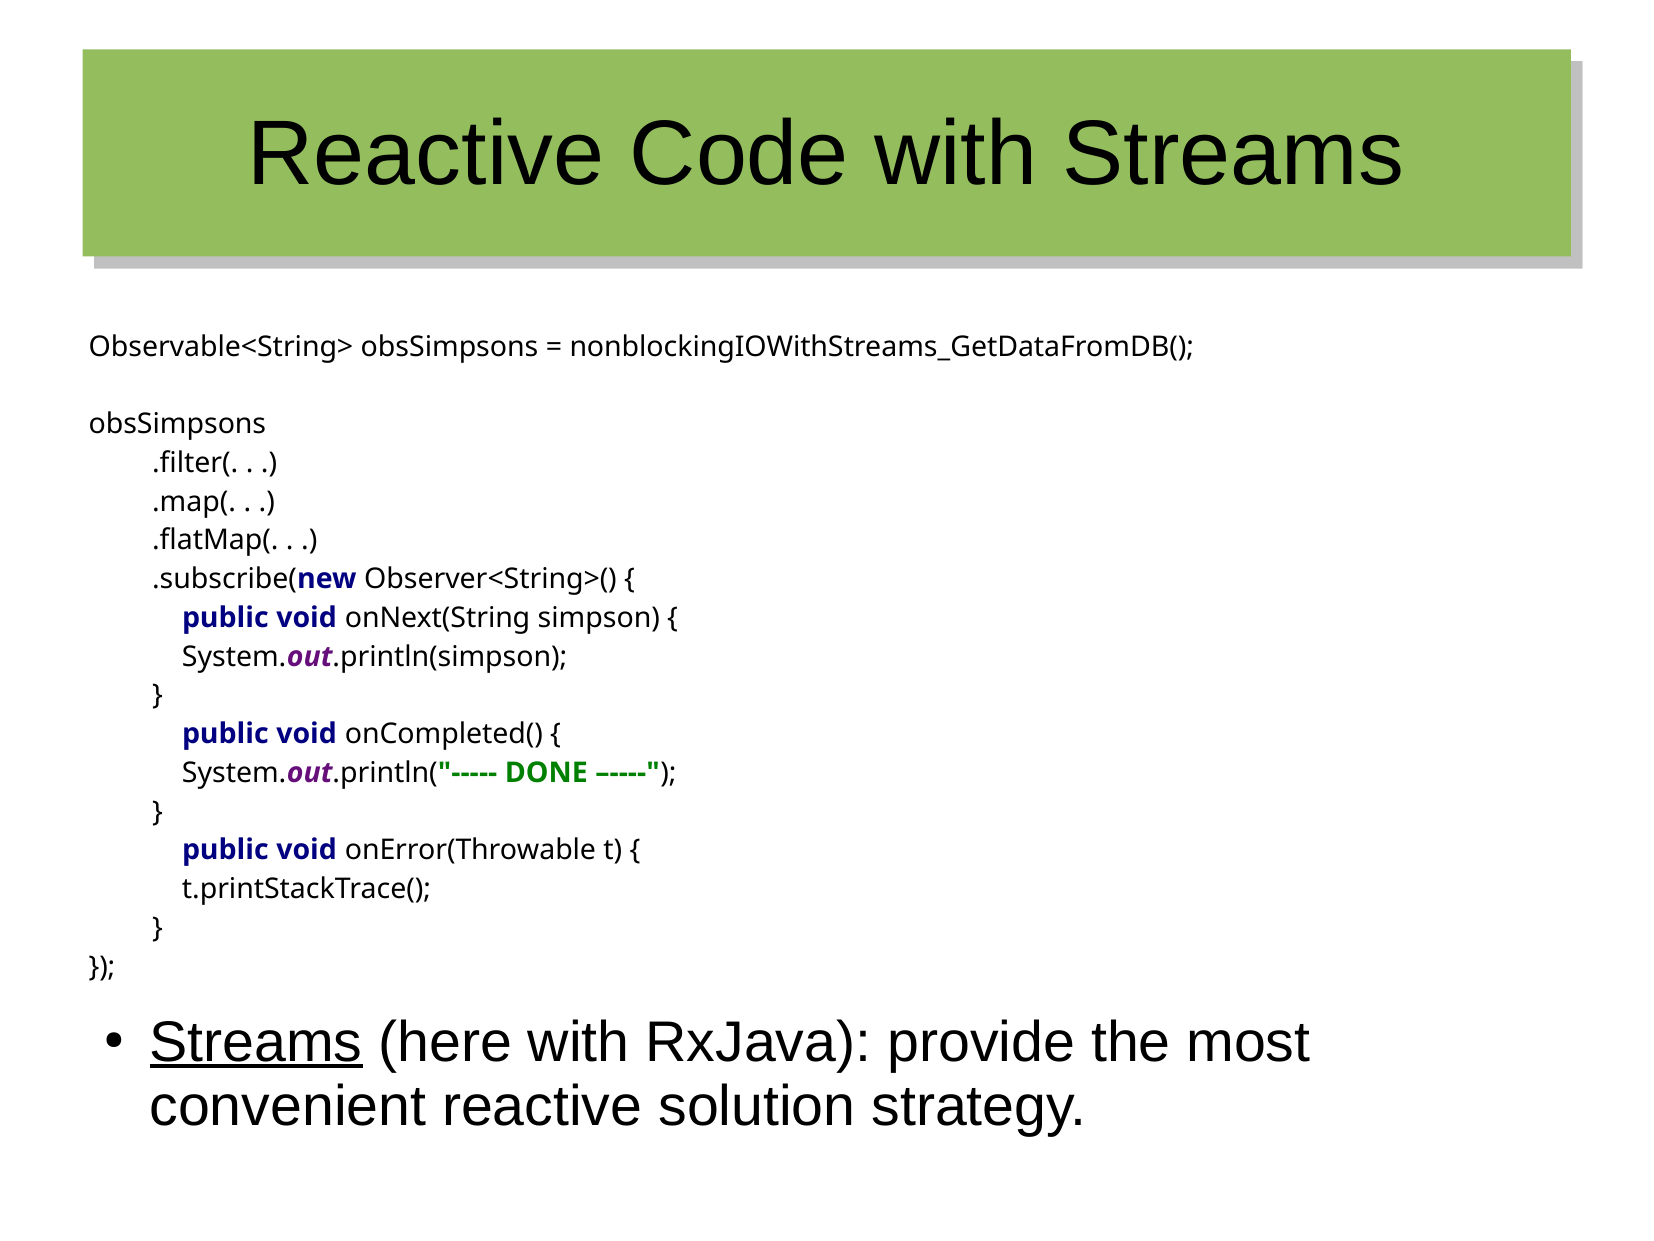

# Reactive Code with Streams
Observable<String> obsSimpsons = nonblockingIOWithStreams_GetDataFromDB();
obsSimpsons
	.filter(. . .)
	.map(. . .)
	.flatMap(. . .)
	.subscribe(new Observer<String>() {
	 public void onNext(String simpson) {
 	 System.out.println(simpson);
 	}
	 public void onCompleted() {
 	 System.out.println("----- DONE –----");
 	}
	 public void onError(Throwable t) {
 	 t.printStackTrace();
 	}
});
Streams (here with RxJava): provide the most convenient reactive solution strategy.